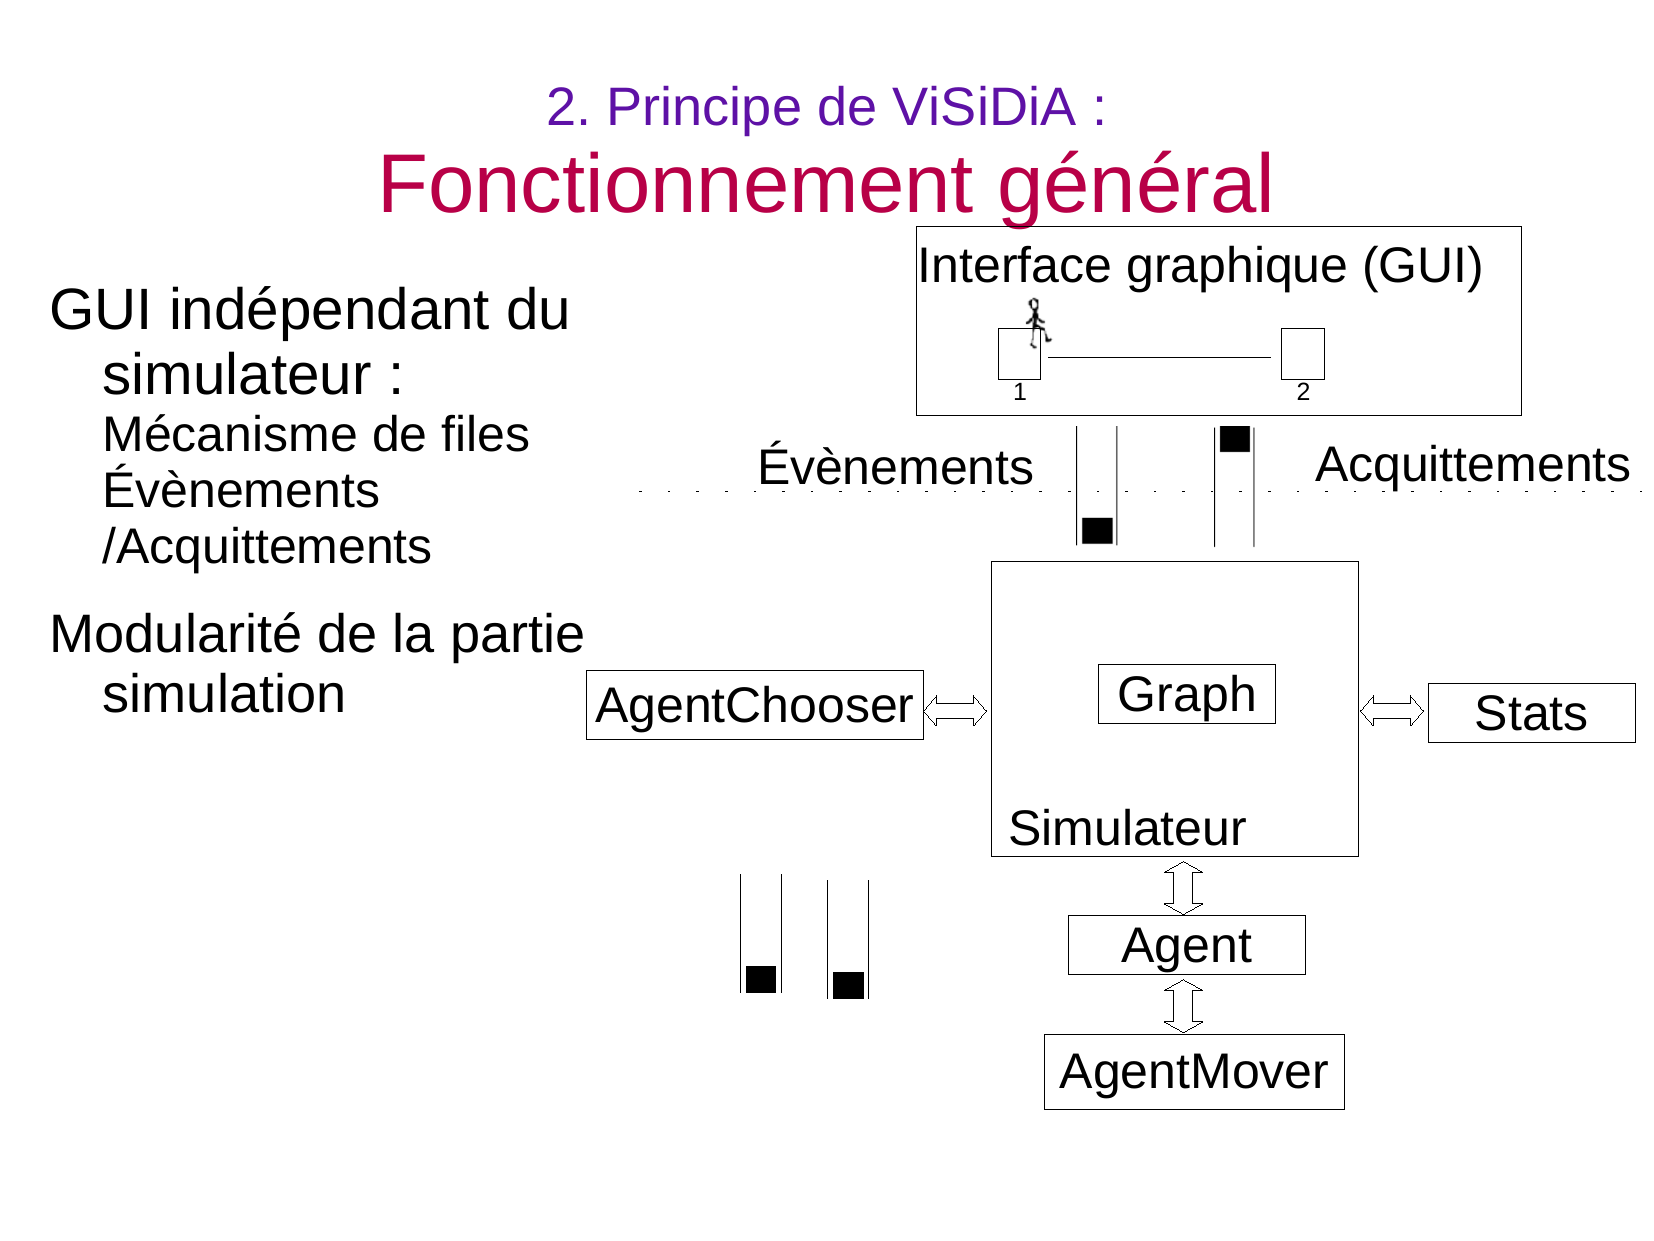

# 2. Principe de ViSiDiA : Fonctionnement général
Interface graphique (GUI)
GUI indépendant du simulateur : Mécanisme de files Évènements /Acquittements
Modularité de la partie simulation
1
2
Acquittements
Évènements
Graph
AgentChooser
Stats
Simulateur
Agent
AgentMover